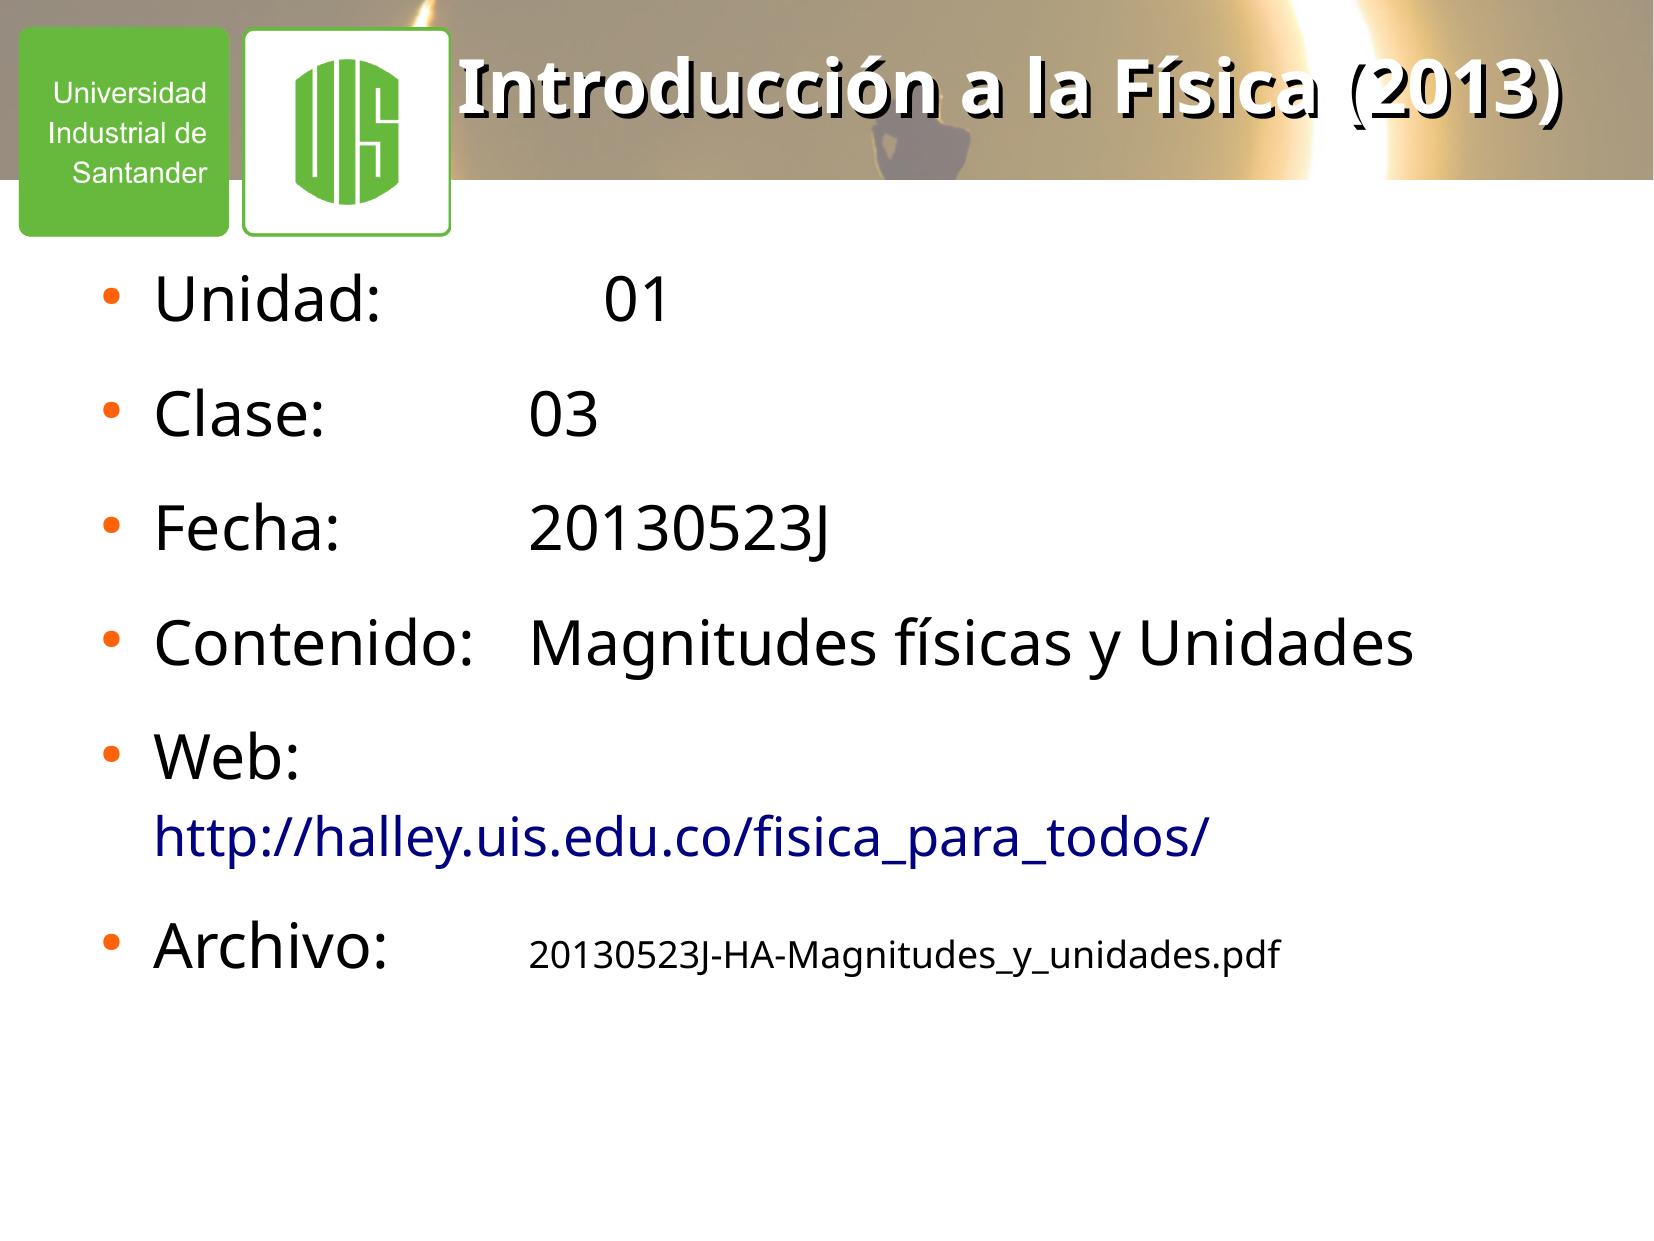

# Introducción a la Física (2013)
Unidad:			01
Clase:			03
Fecha:			20130523J
Contenido:	Magnitudes físicas y Unidades
Web:				http://halley.uis.edu.co/fisica_para_todos/
Archivo:		20130523J-HA-Magnitudes_y_unidades.pdf